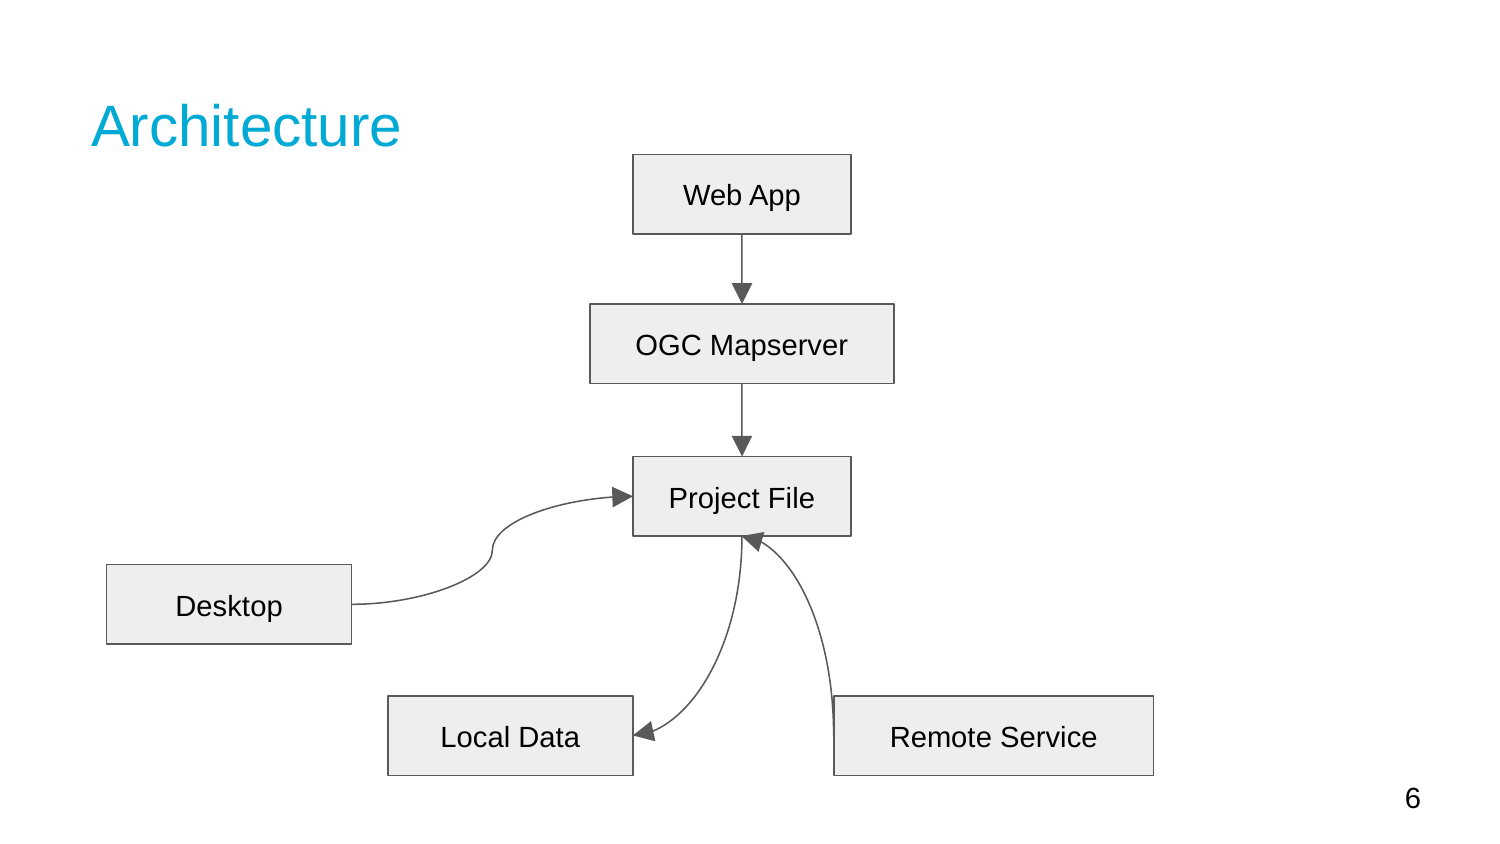

# Architecture
Web App
OGC Mapserver
Project File
Desktop
Local Data
Remote Service